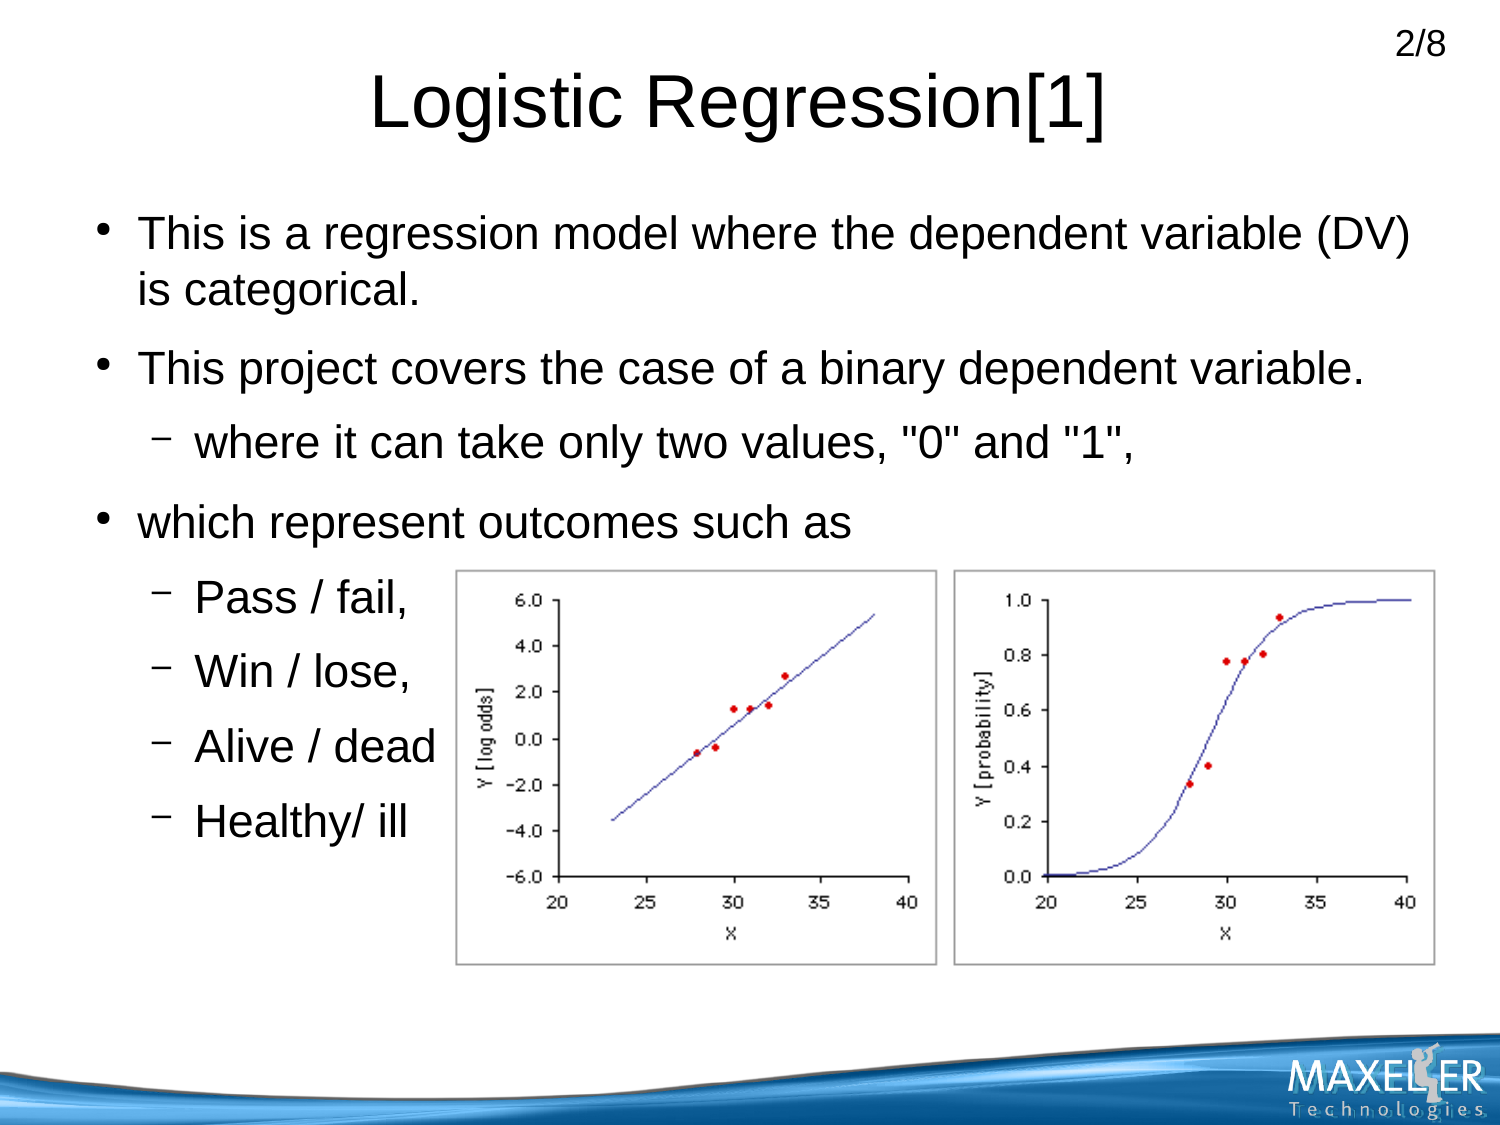

2/8
Logistic Regression[1]
# This is a regression model where the dependent variable (DV) is categorical.
This project covers the case of a binary dependent variable.
where it can take only two values, "0" and "1",
which represent outcomes such as
Pass / fail,
Win / lose,
Alive / dead
Healthy/ ill